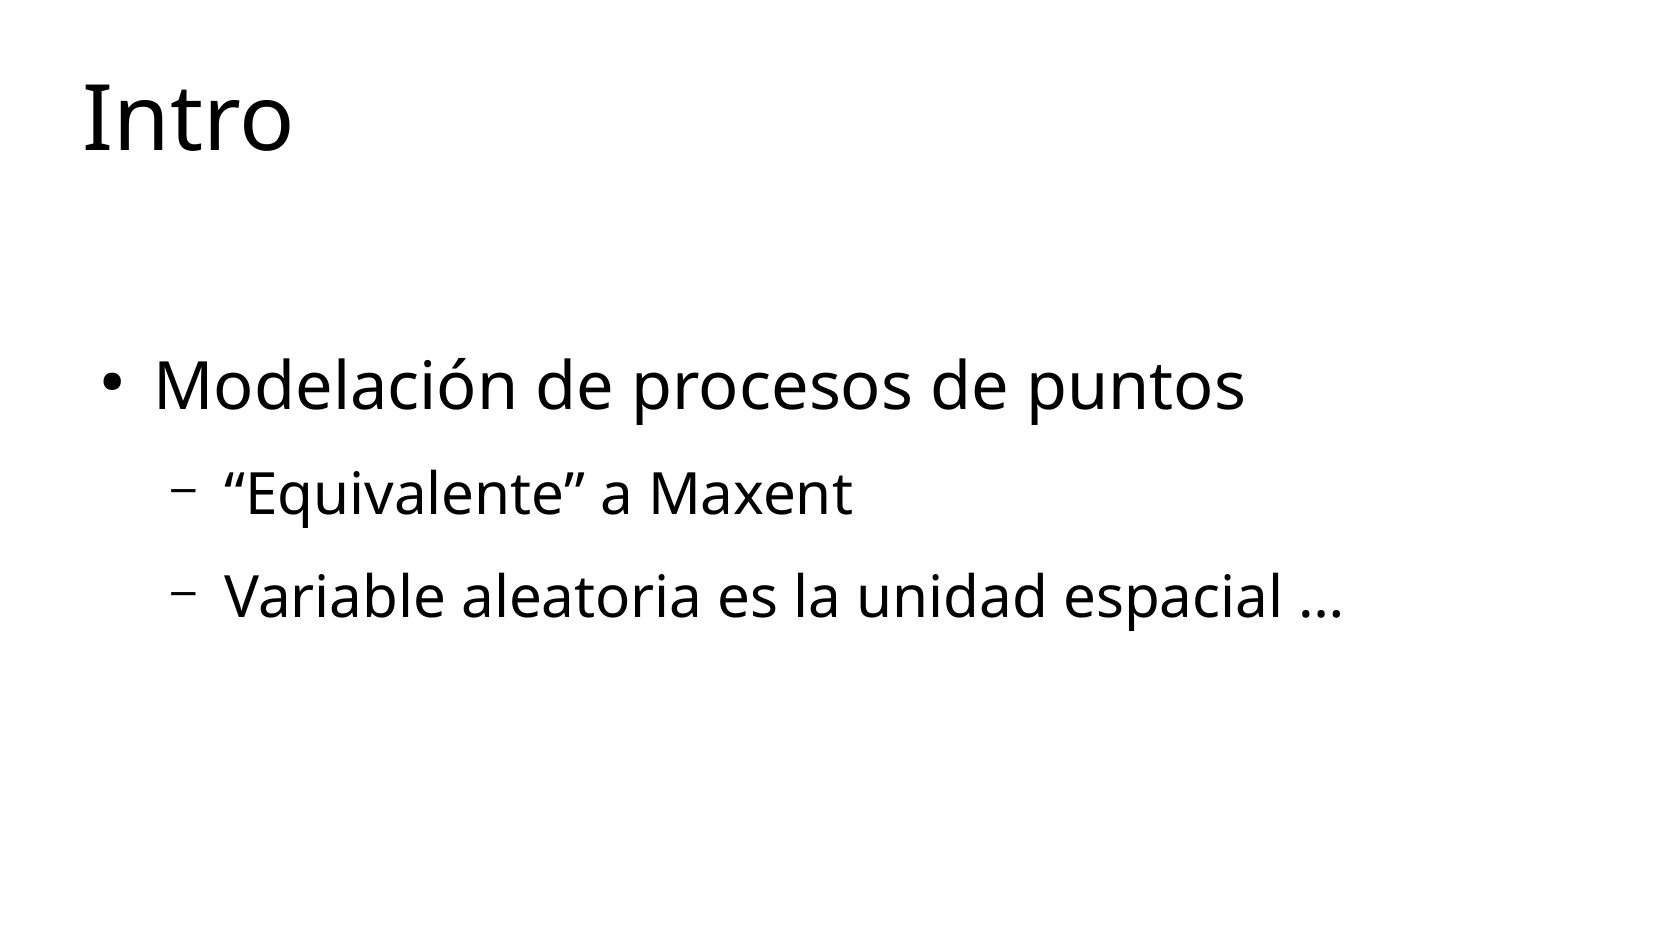

# Intro
Modelación de procesos de puntos
“Equivalente” a Maxent
Variable aleatoria es la unidad espacial …